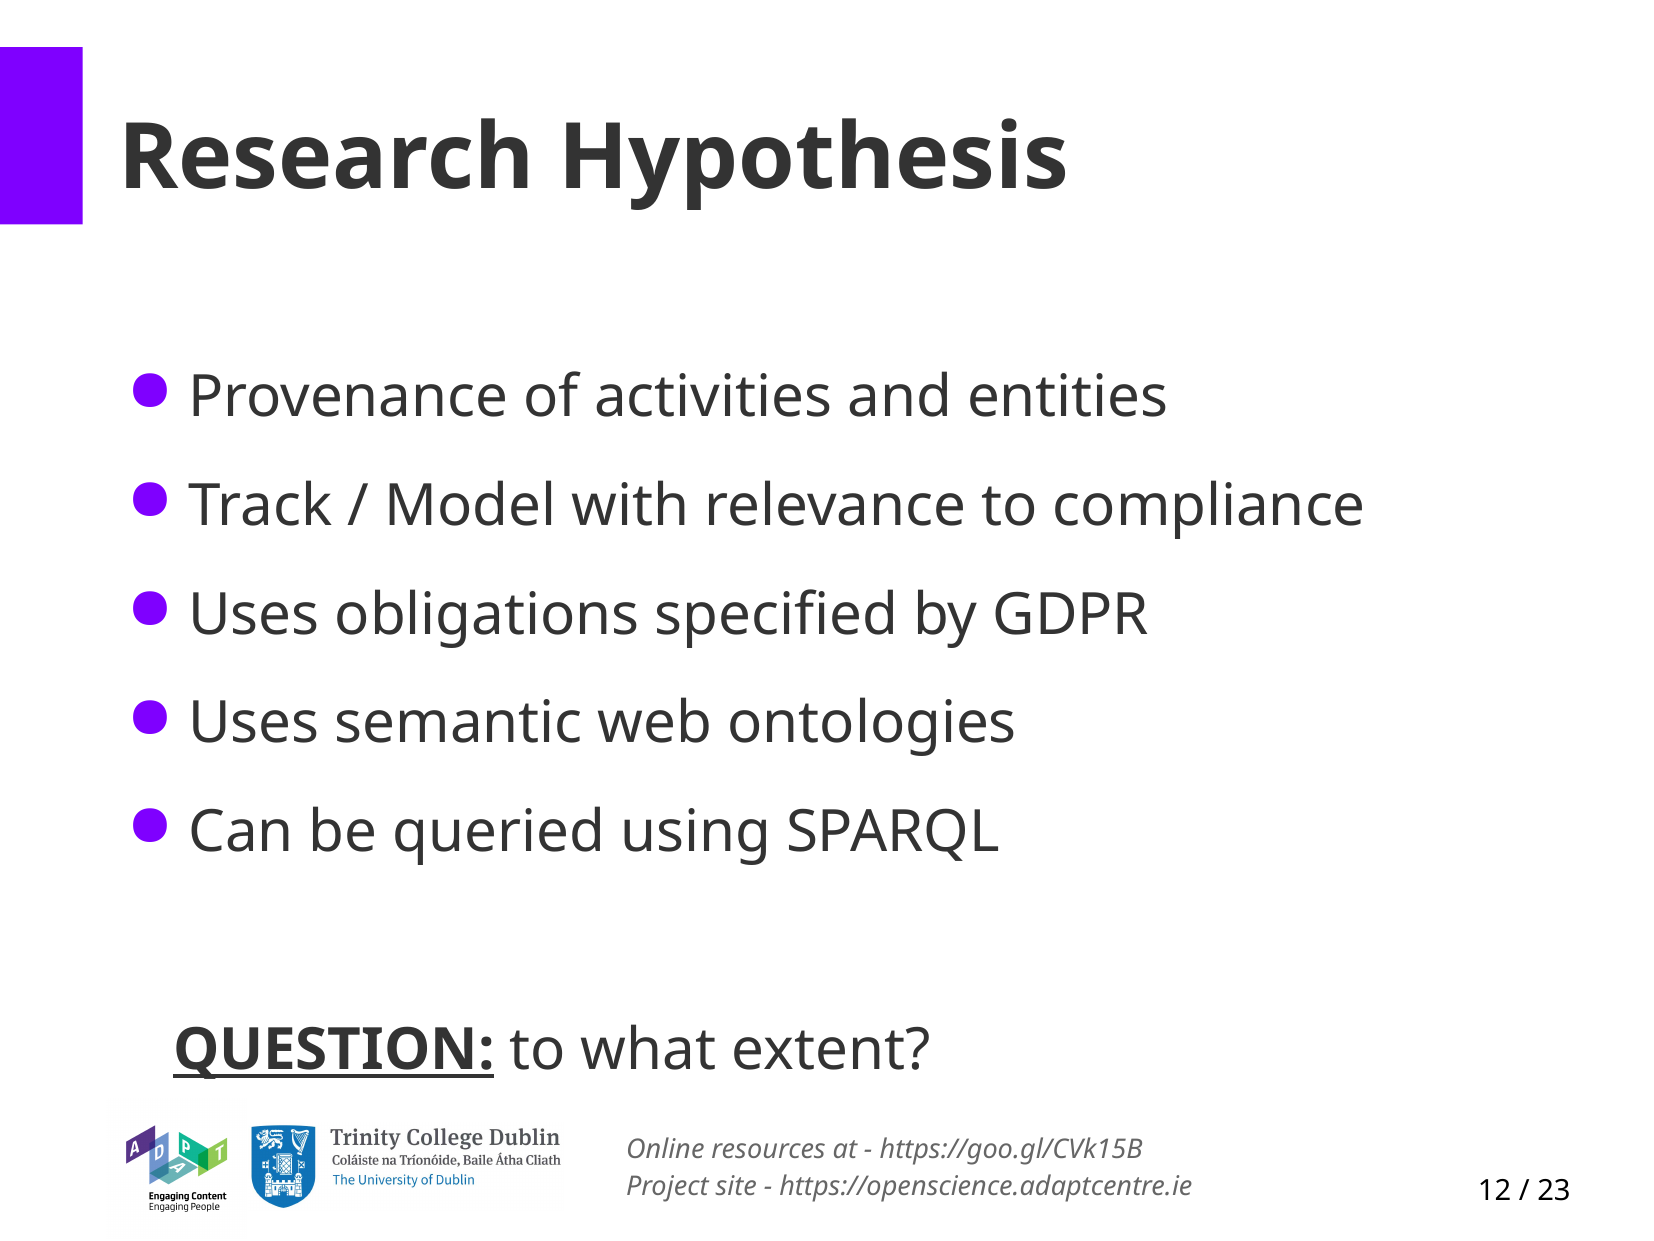

# Research Hypothesis
 Provenance of activities and entities
 Track / Model with relevance to compliance
 Uses obligations specified by GDPR
 Uses semantic web ontologies
 Can be queried using SPARQL
QUESTION: to what extent?
12